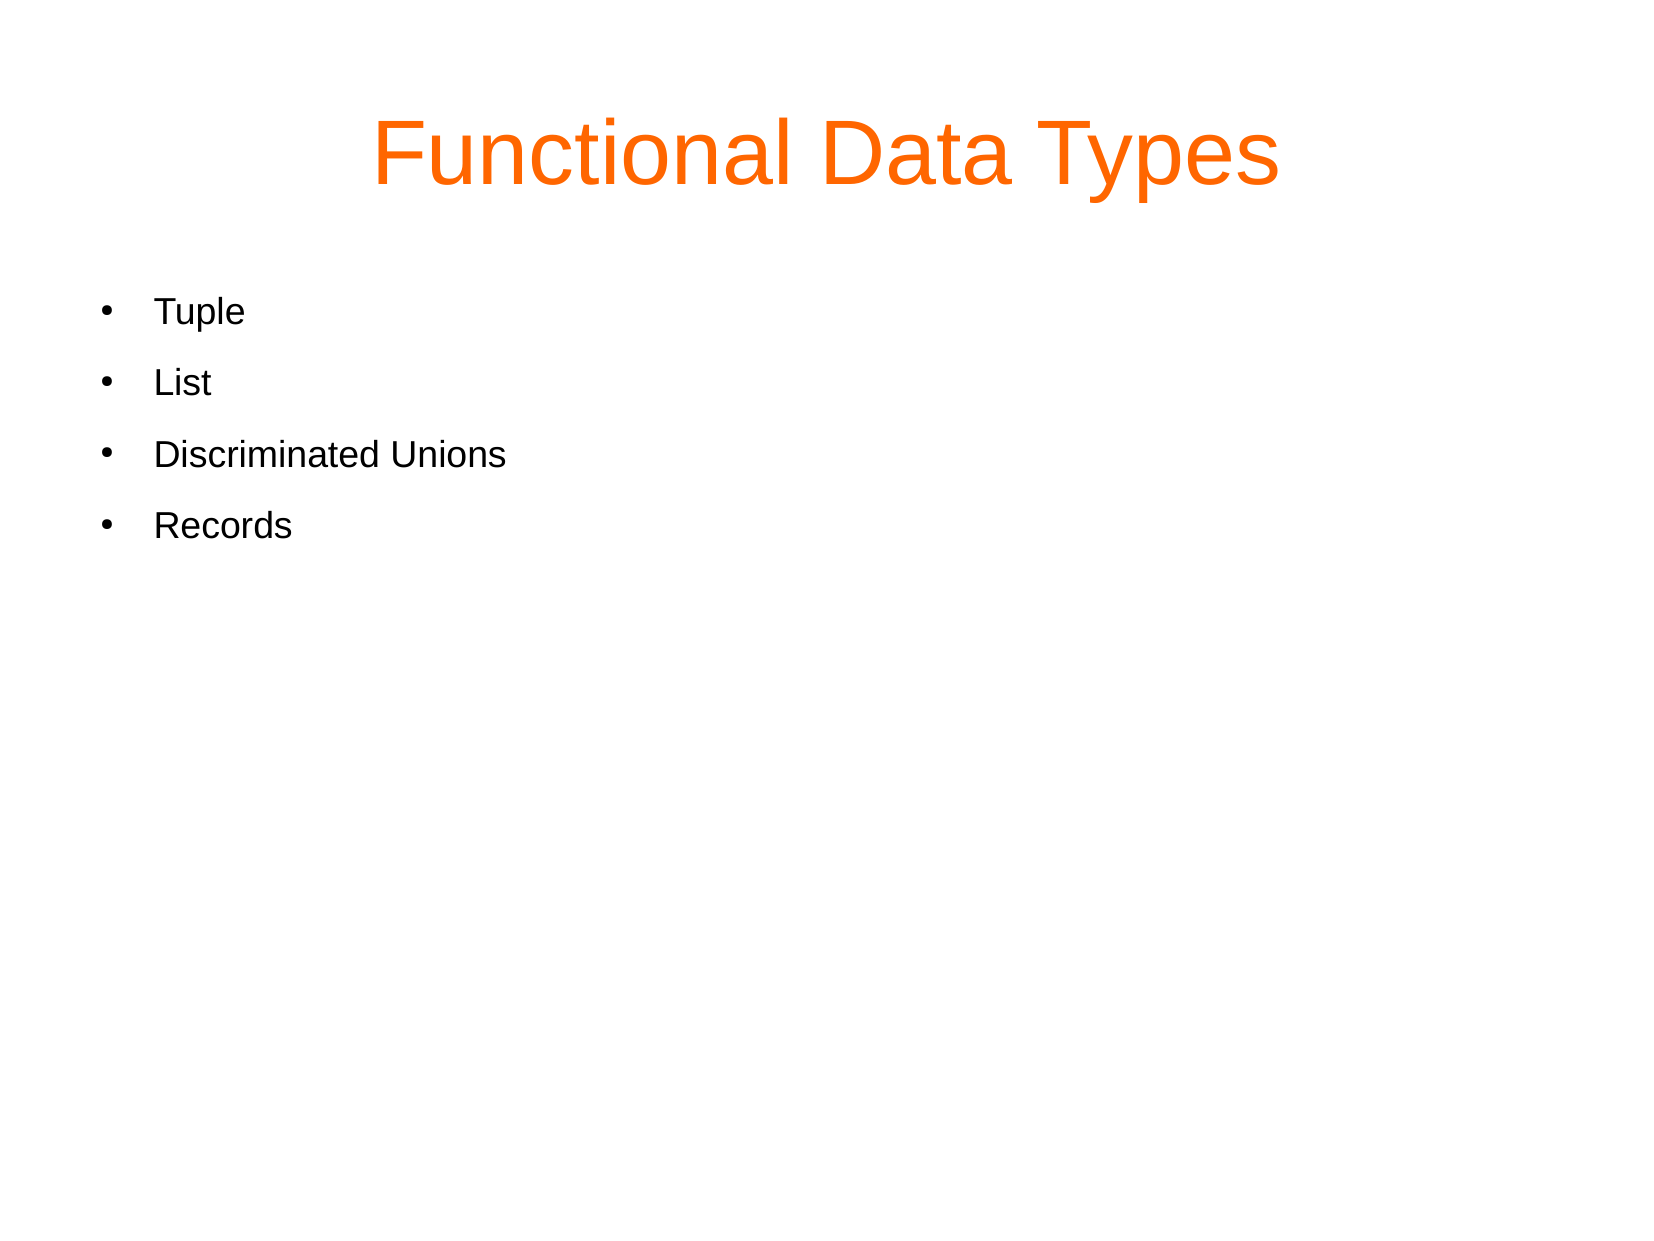

# Functional Data Types
Tuple
List
Discriminated Unions
Records